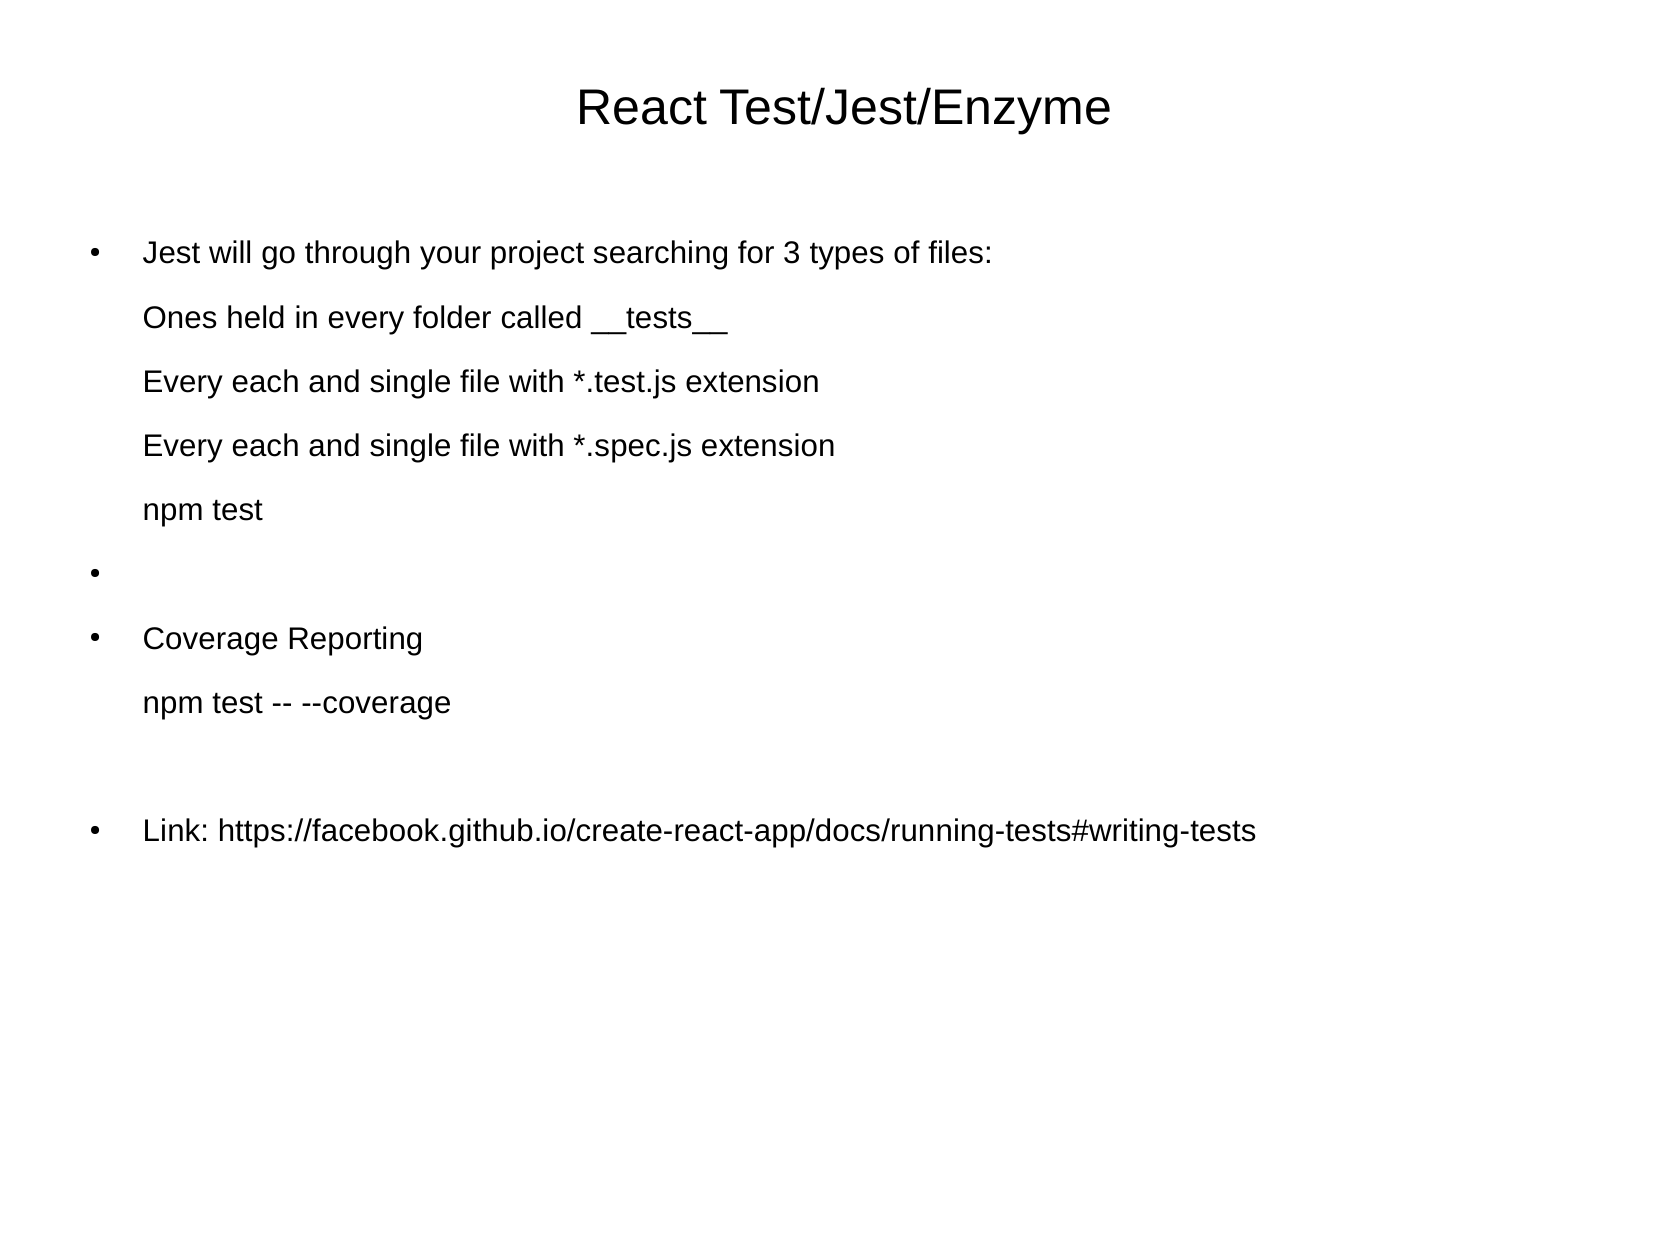

# React Test/Jest/Enzyme
Jest will go through your project searching for 3 types of files:
Ones held in every folder called __tests__
Every each and single file with *.test.js extension
Every each and single file with *.spec.js extension
npm test
Coverage Reporting
npm test -- --coverage
Link: https://facebook.github.io/create-react-app/docs/running-tests#writing-tests